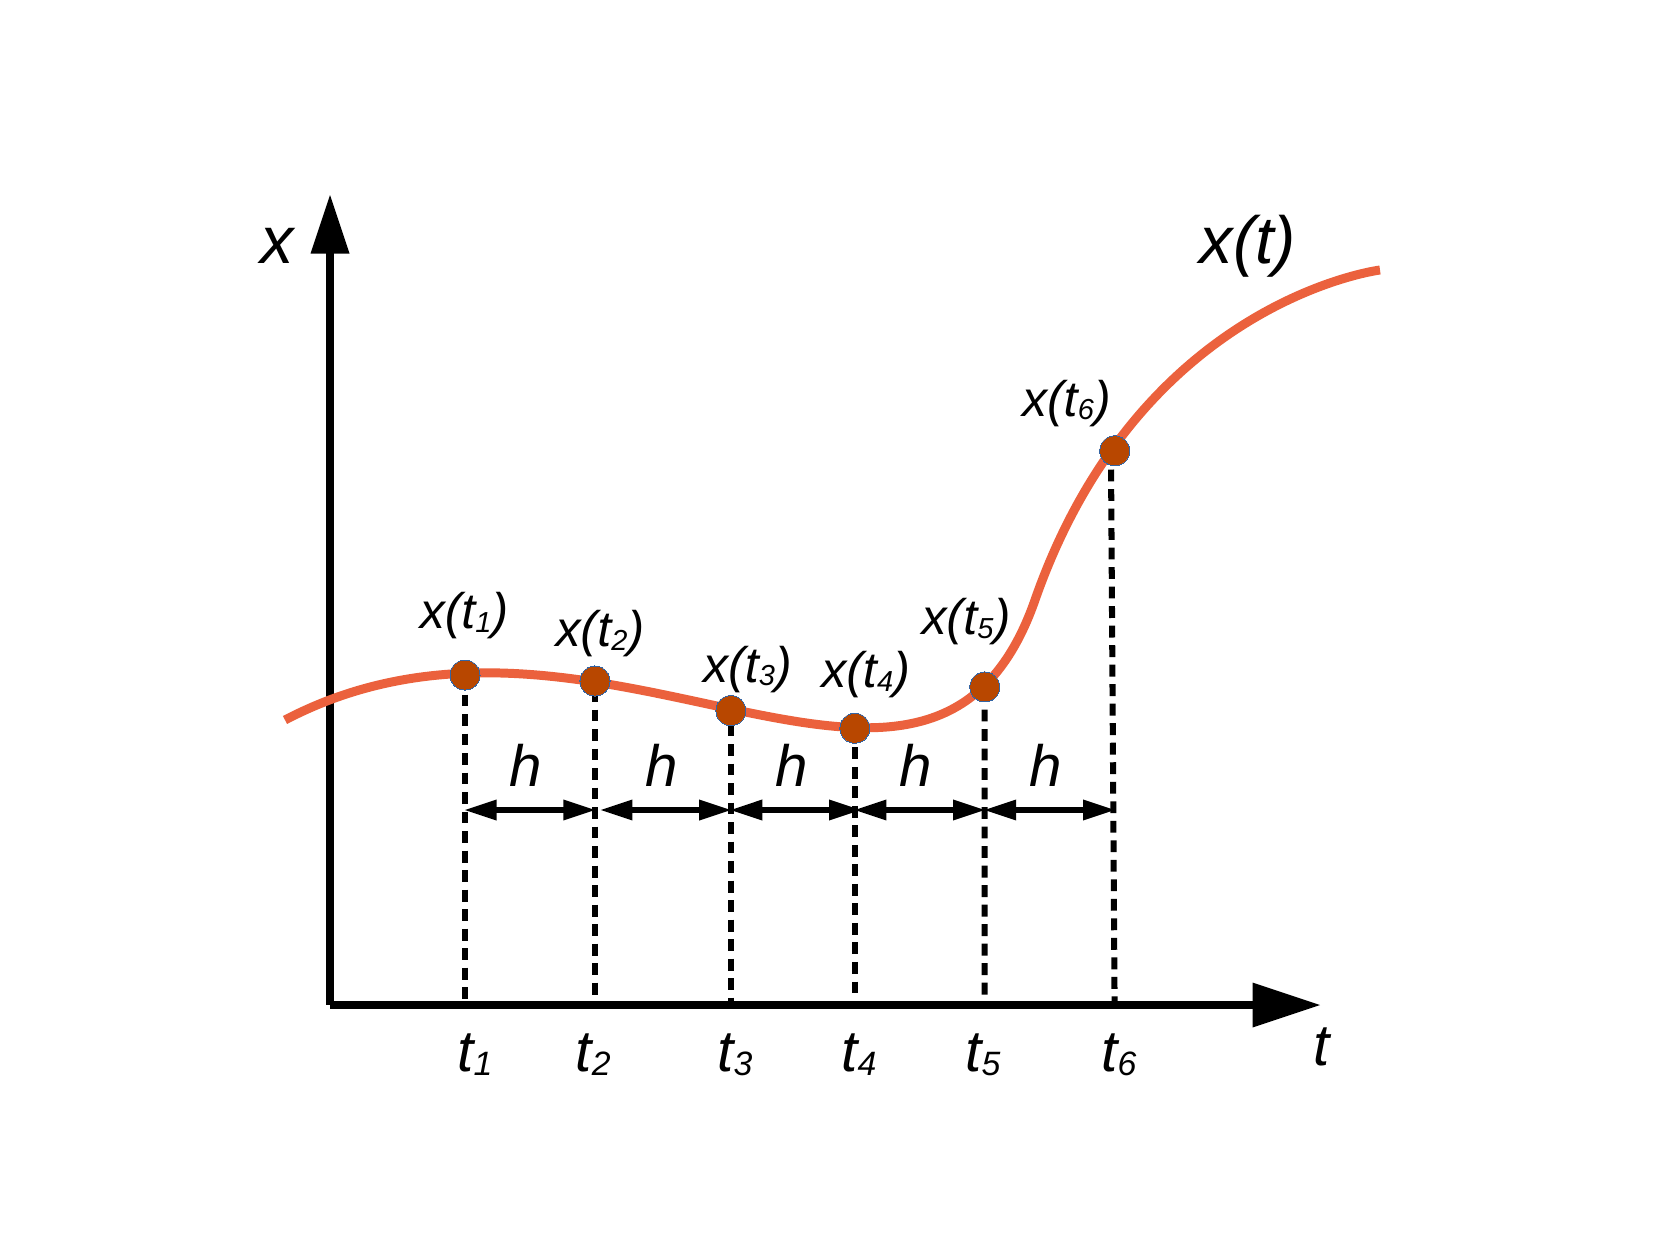

x(t)
x
x(t6)
x(t1)
x(t5)
x(t2)
x(t3)
x(t4)
h
h
h
h
h
t
t1
t2
t3
t4
t5
t6